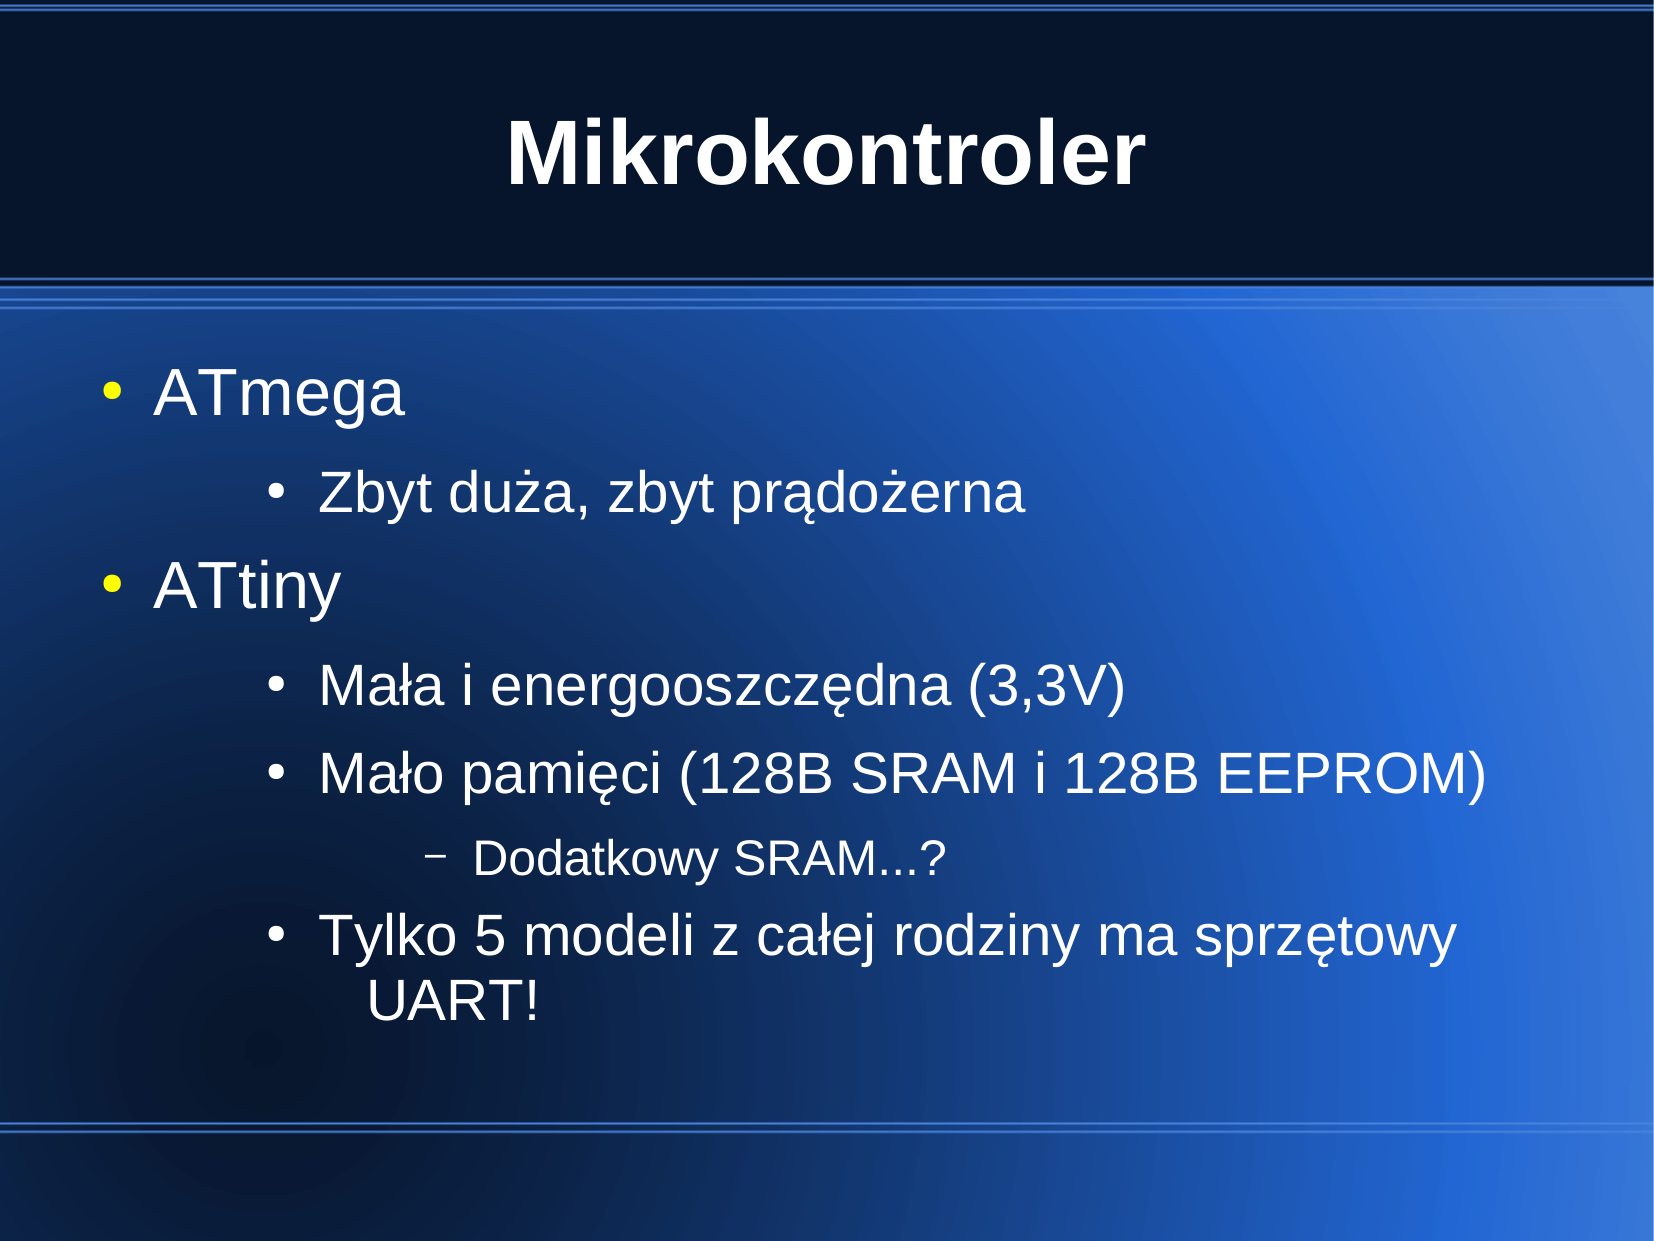

# Mikrokontroler
ATmega
Zbyt duża, zbyt prądożerna
ATtiny
Mała i energooszczędna (3,3V)
Mało pamięci (128B SRAM i 128B EEPROM)
Dodatkowy SRAM...?
Tylko 5 modeli z całej rodziny ma sprzętowy UART!